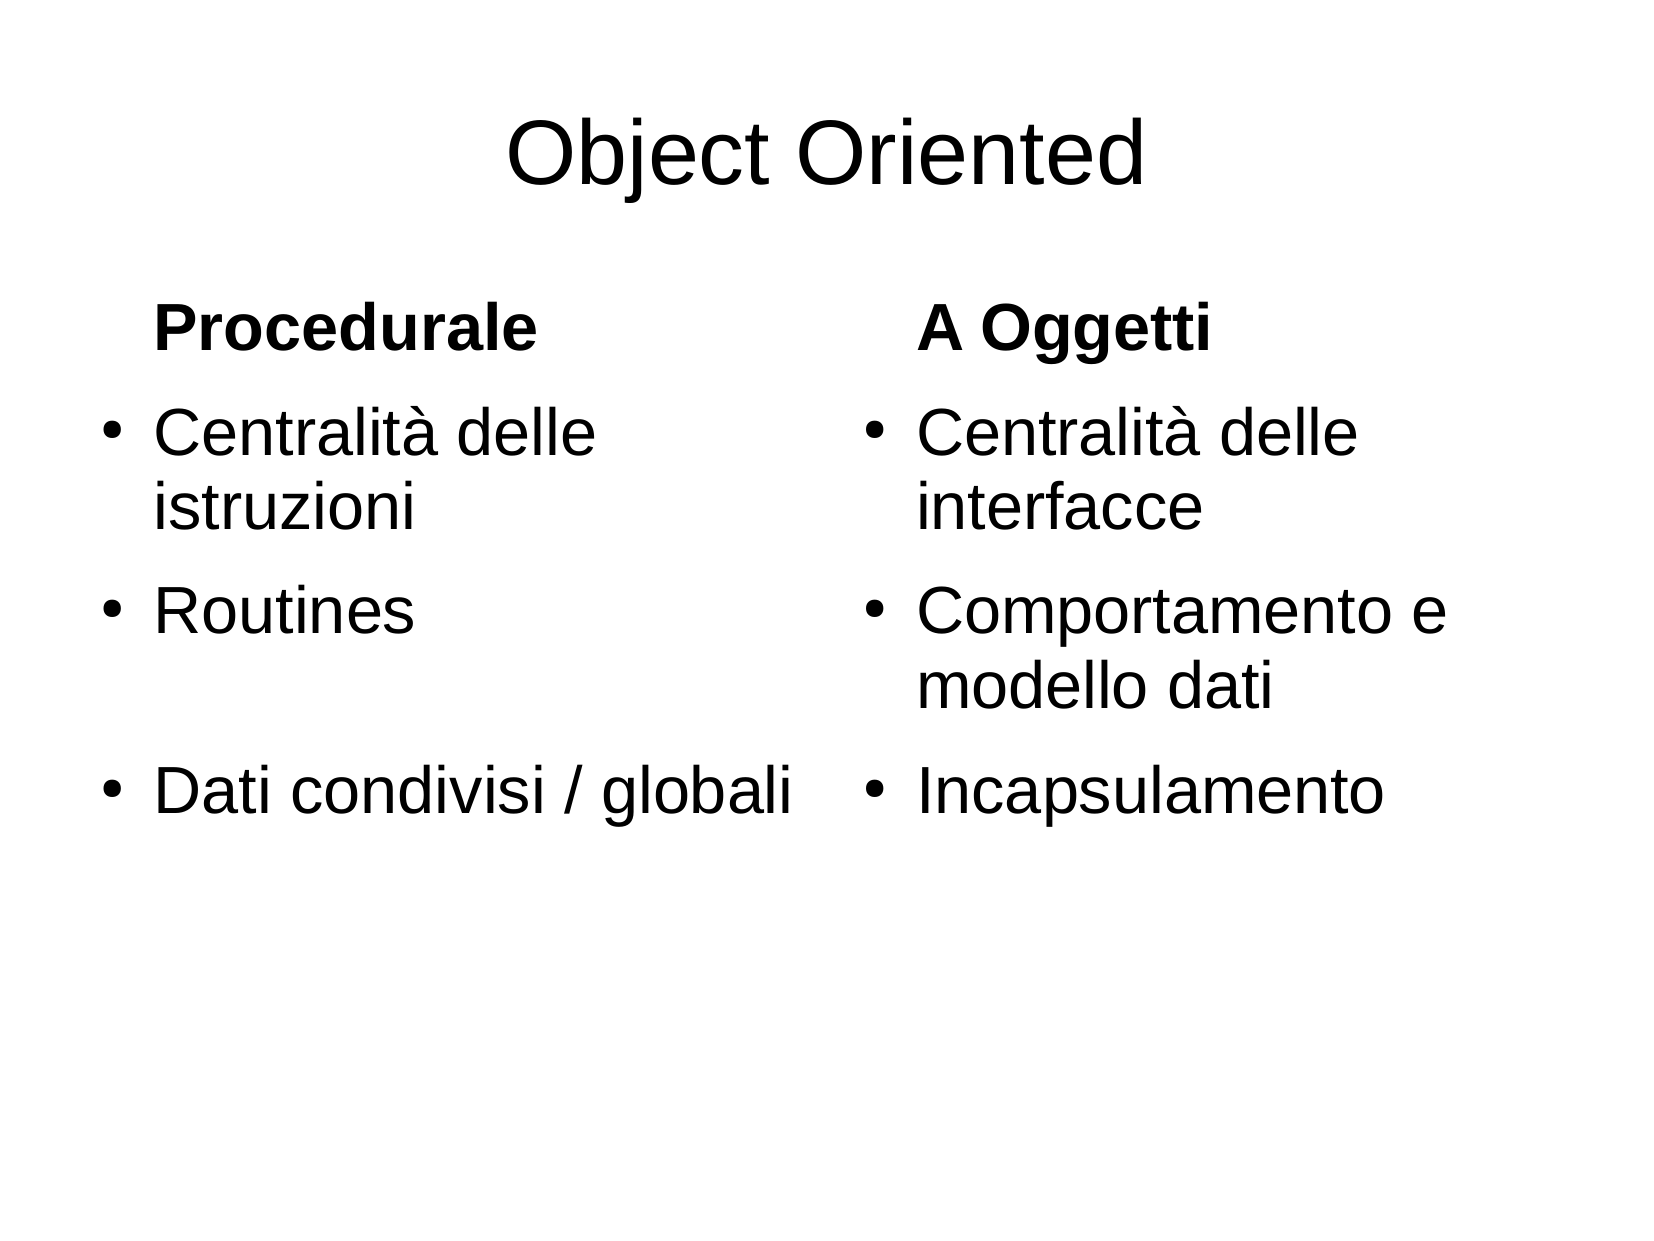

# Object Oriented
Procedurale
Centralità delle istruzioni
Routines
Dati condivisi / globali
A Oggetti
Centralità delle interfacce
Comportamento e modello dati
Incapsulamento